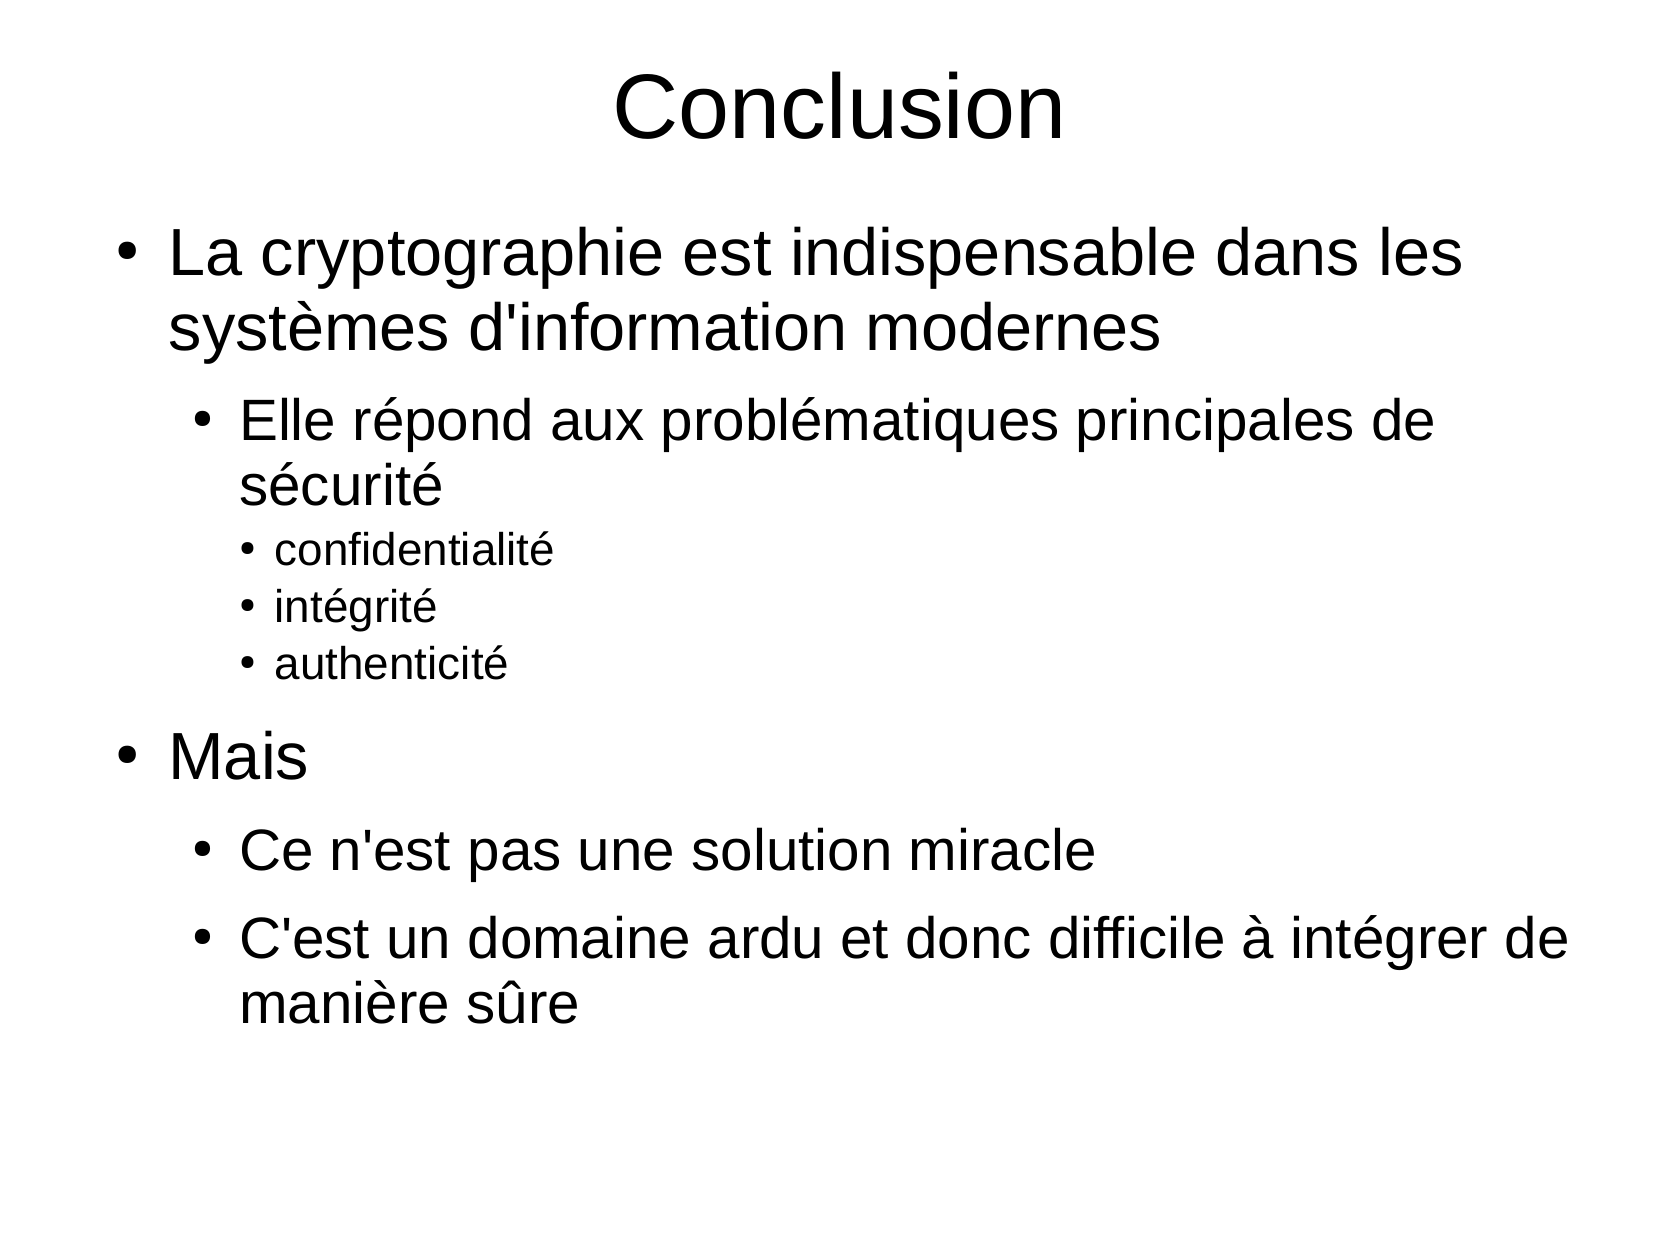

# Conclusion
La cryptographie est indispensable dans les systèmes d'information modernes
Elle répond aux problématiques principales de sécurité
confidentialité
intégrité
authenticité
Mais
Ce n'est pas une solution miracle
C'est un domaine ardu et donc difficile à intégrer de manière sûre